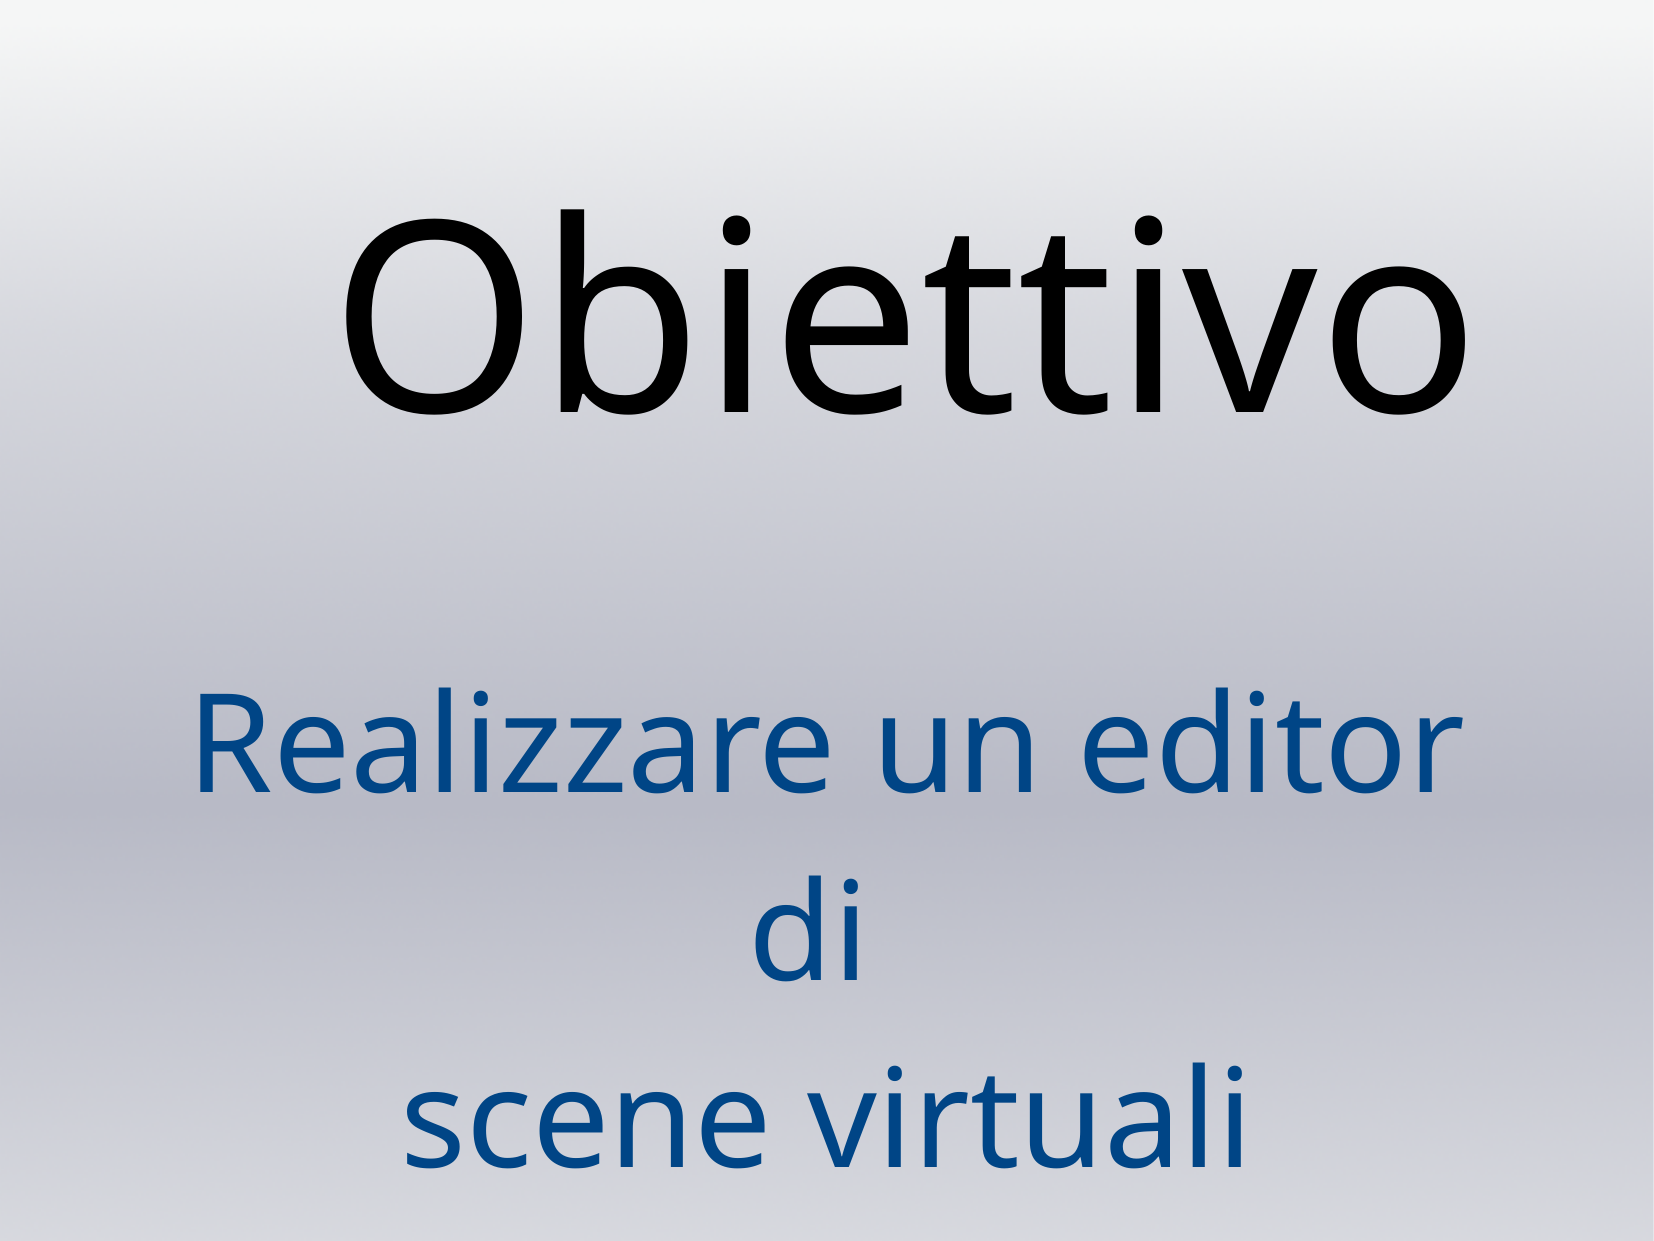

Obiettivo
Realizzare un editor di
scene virtuali